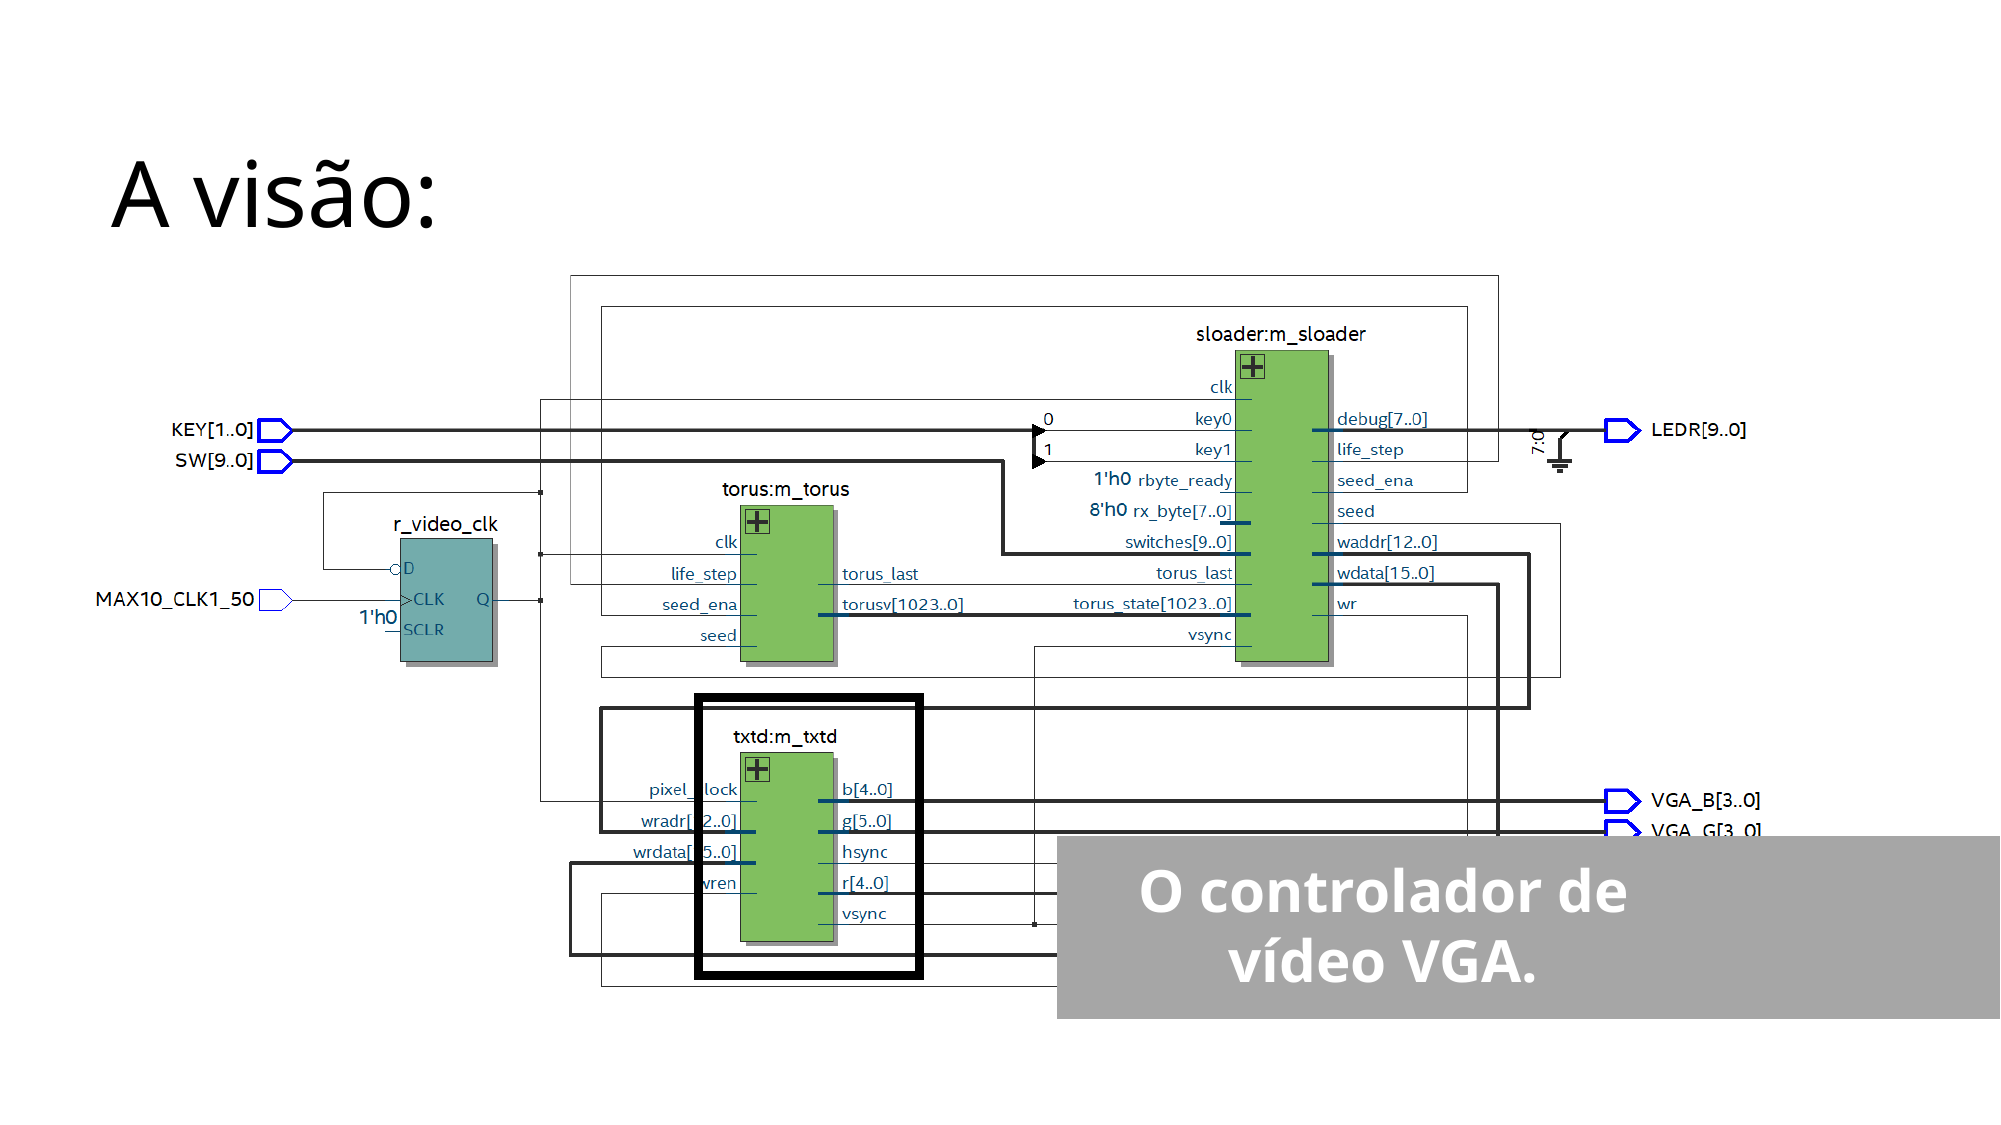

# A visão:
O controlador de vídeo VGA.